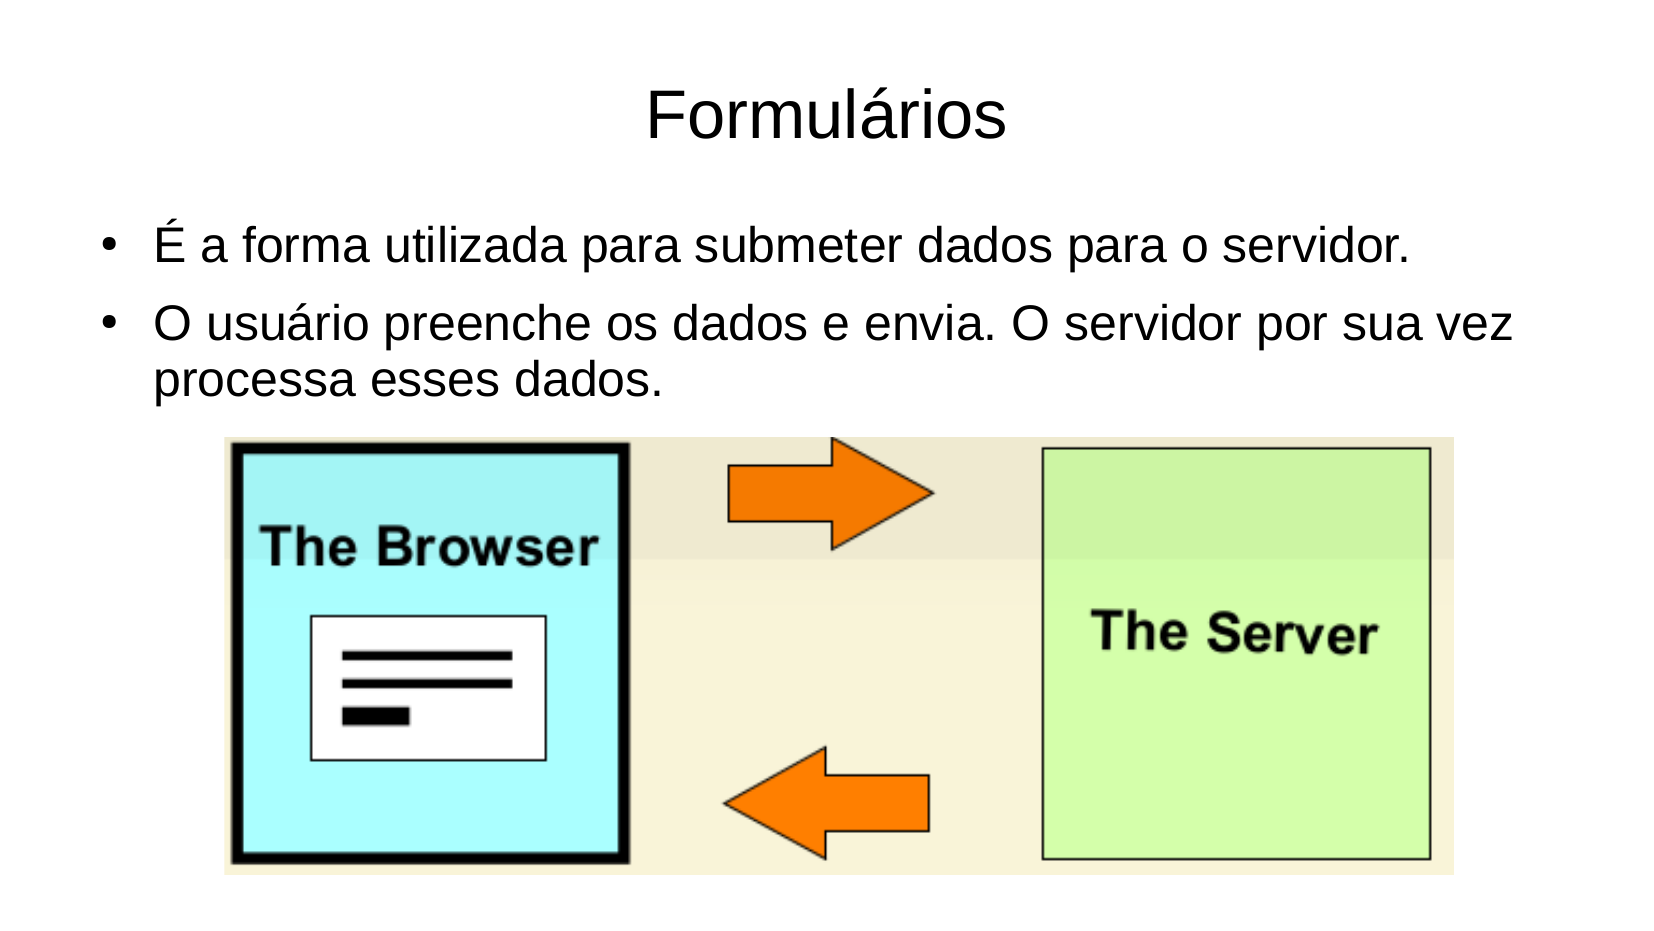

# Formulários
É a forma utilizada para submeter dados para o servidor.
O usuário preenche os dados e envia. O servidor por sua vez processa esses dados.
Desenvolvimento Web